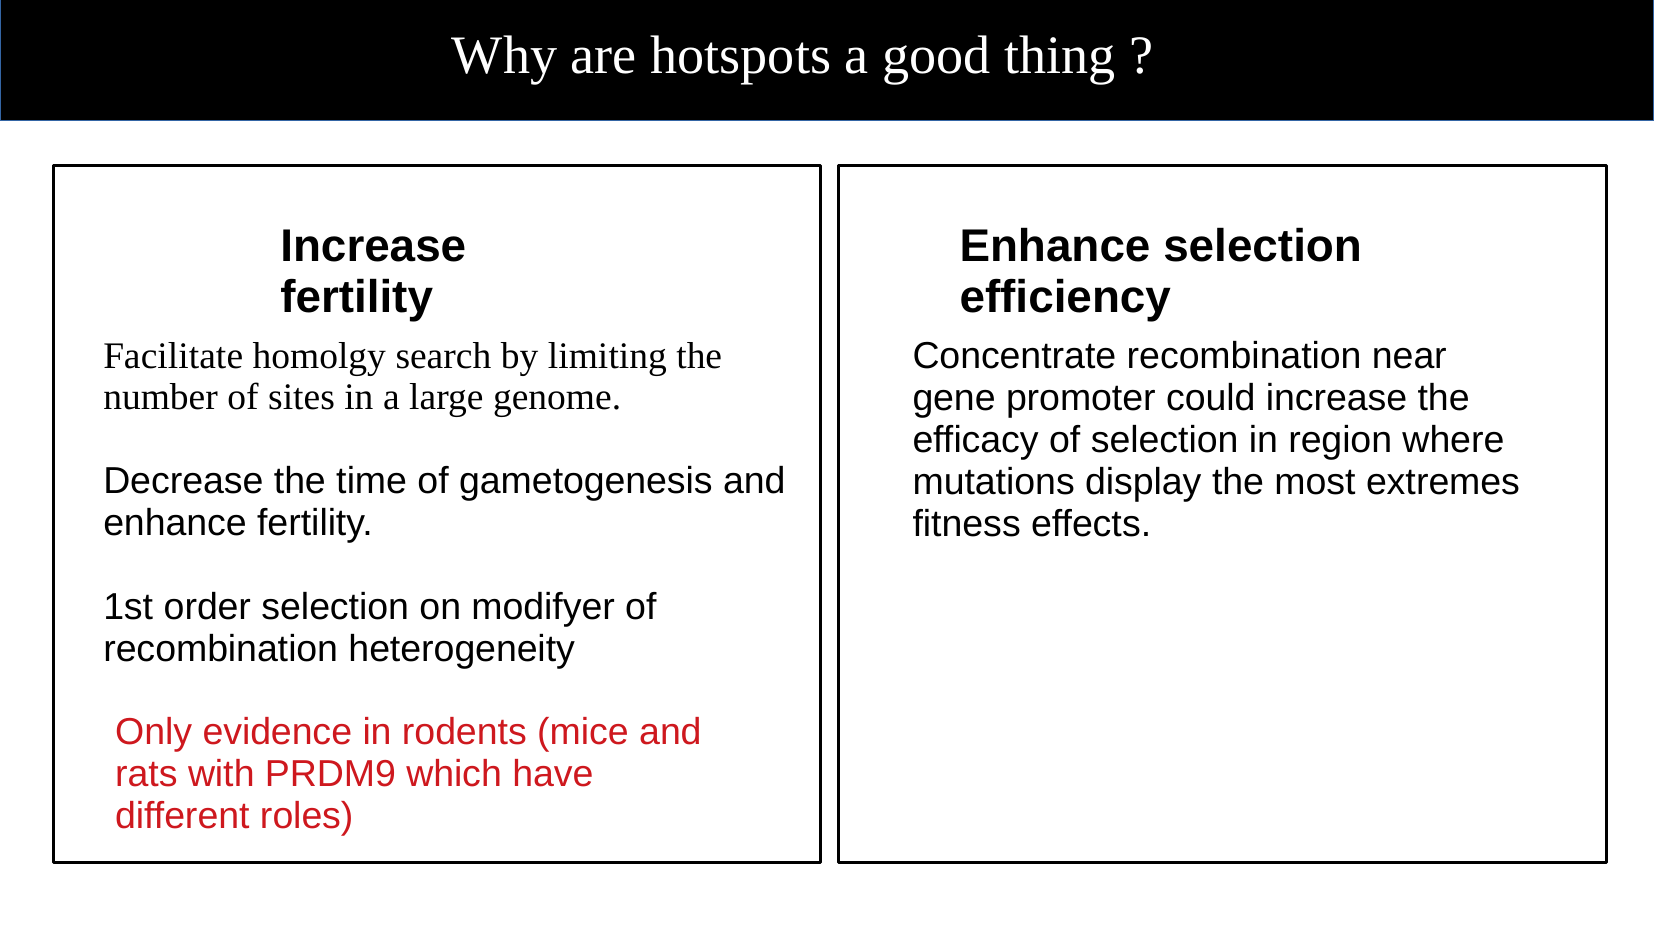

Why are hotspots a good thing ?
Increase fertility
Enhance selection efficiency
Facilitate homolgy search by limiting the number of sites in a large genome.
Decrease the time of gametogenesis and enhance fertility.
1st order selection on modifyer of recombination heterogeneity
Concentrate recombination near gene promoter could increase the efficacy of selection in region where mutations display the most extremes fitness effects.
Only evidence in rodents (mice and rats with PRDM9 which have different roles)